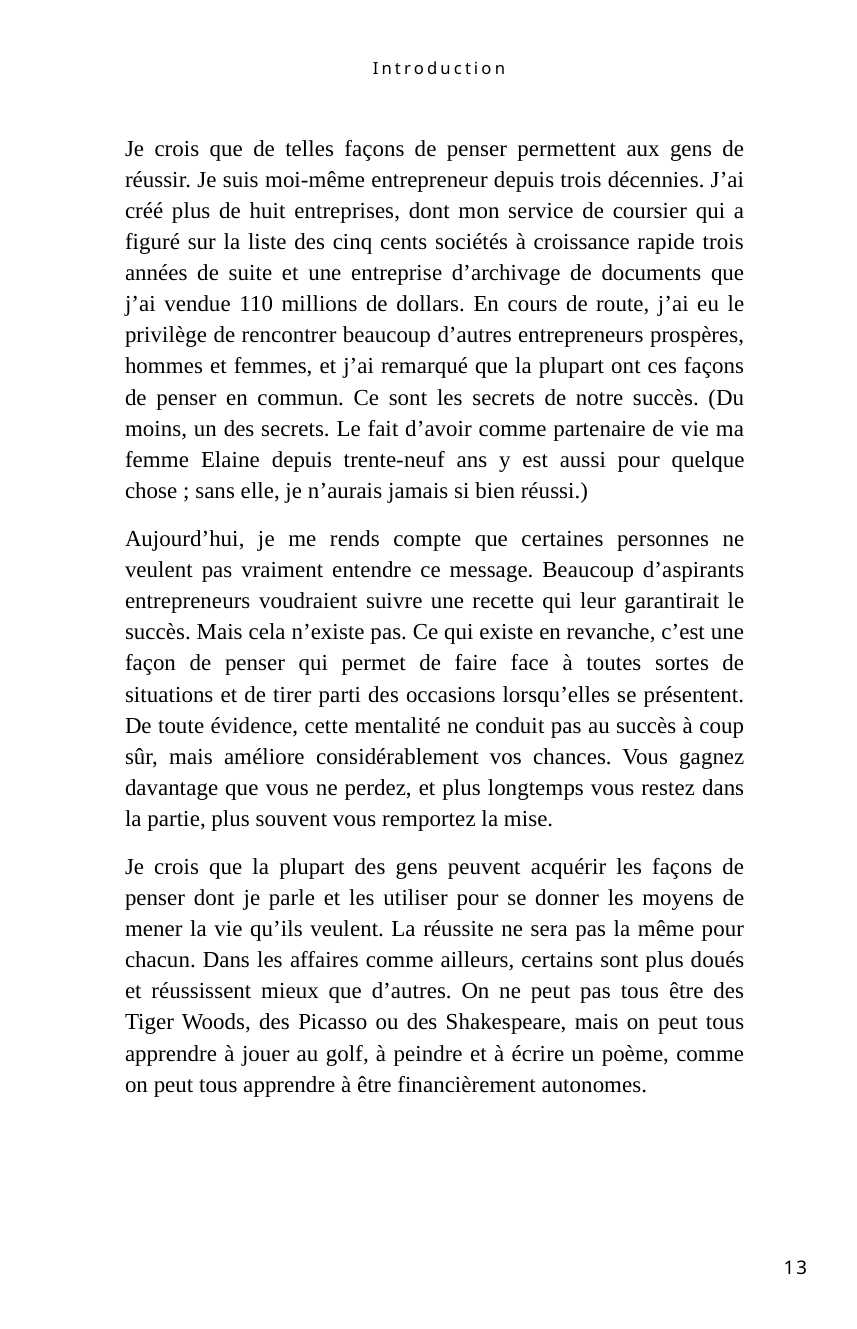

Introduction
Je crois que de telles façons de penser permettent aux gens de réussir. Je suis moi-même entrepreneur depuis trois décennies. J’ai créé plus de huit entreprises, dont mon service de coursier qui a figuré sur la liste des cinq cents sociétés à croissance rapide trois années de suite et une entreprise d’archivage de documents que j’ai vendue 110 millions de dollars. En cours de route, j’ai eu le privilège de rencontrer beaucoup d’autres entrepreneurs prospères, hommes et femmes, et j’ai remarqué que la plupart ont ces façons de penser en commun. Ce sont les secrets de notre succès. (Du moins, un des secrets. Le fait d’avoir comme partenaire de vie ma femme Elaine depuis trente-neuf ans y est aussi pour quelque chose ; sans elle, je n’aurais jamais si bien réussi.)
Aujourd’hui, je me rends compte que certaines personnes ne veulent pas vraiment entendre ce message. Beaucoup d’aspirants entrepreneurs voudraient suivre une recette qui leur garantirait le succès. Mais cela n’existe pas. Ce qui existe en revanche, c’est une façon de penser qui permet de faire face à toutes sortes de situations et de tirer parti des occasions lorsqu’elles se présentent. De toute évidence, cette mentalité ne conduit pas au succès à coup sûr, mais améliore considérablement vos chances. Vous gagnez davantage que vous ne perdez, et plus longtemps vous restez dans la partie, plus souvent vous remportez la mise.
Je crois que la plupart des gens peuvent acquérir les façons de penser dont je parle et les utiliser pour se donner les moyens de mener la vie qu’ils veulent. La réussite ne sera pas la même pour chacun. Dans les affaires comme ailleurs, certains sont plus doués et réussissent mieux que d’autres. On ne peut pas tous être des Tiger Woods, des Picasso ou des Shakespeare, mais on peut tous apprendre à jouer au golf, à peindre et à écrire un poème, comme on peut tous apprendre à être financièrement autonomes.
13